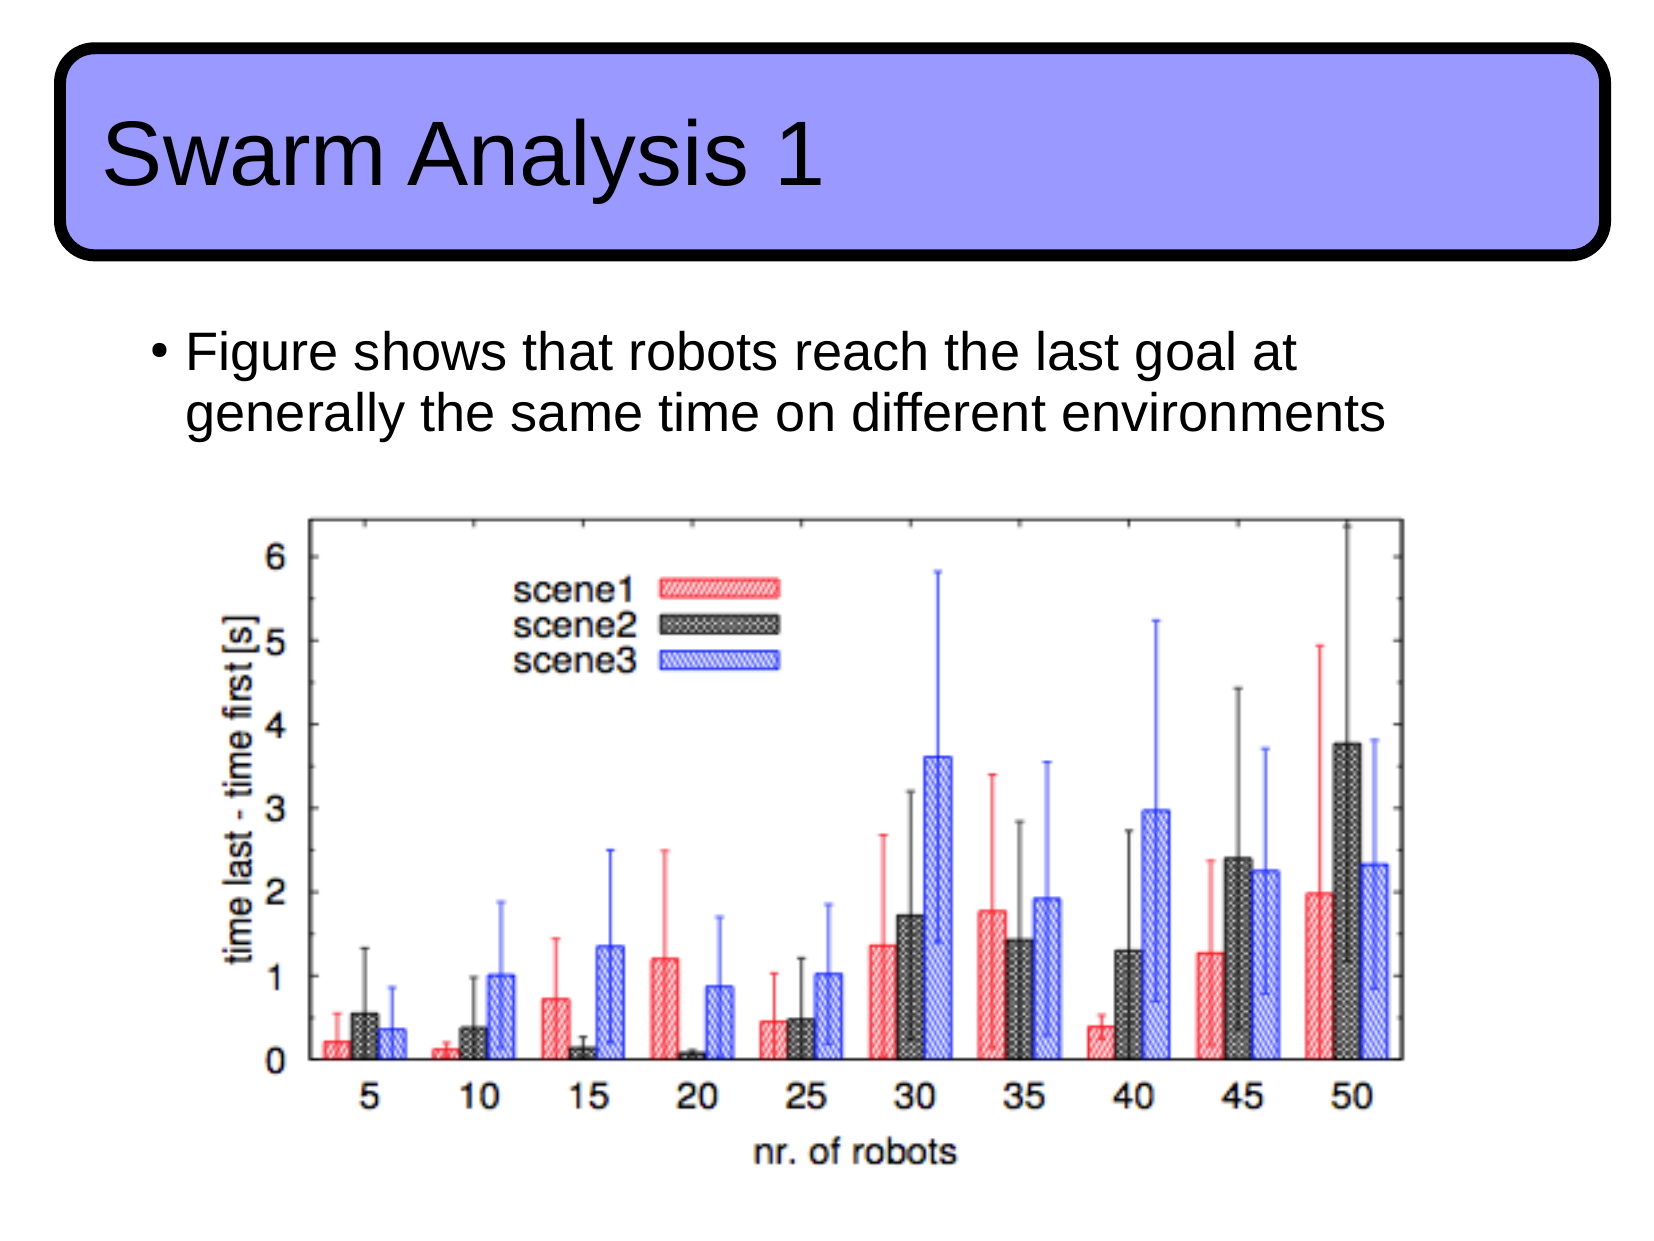

#
Swarm Motion
Swarm Analysis 1
Figure shows that robots reach the last goal at generally the same time on different environments